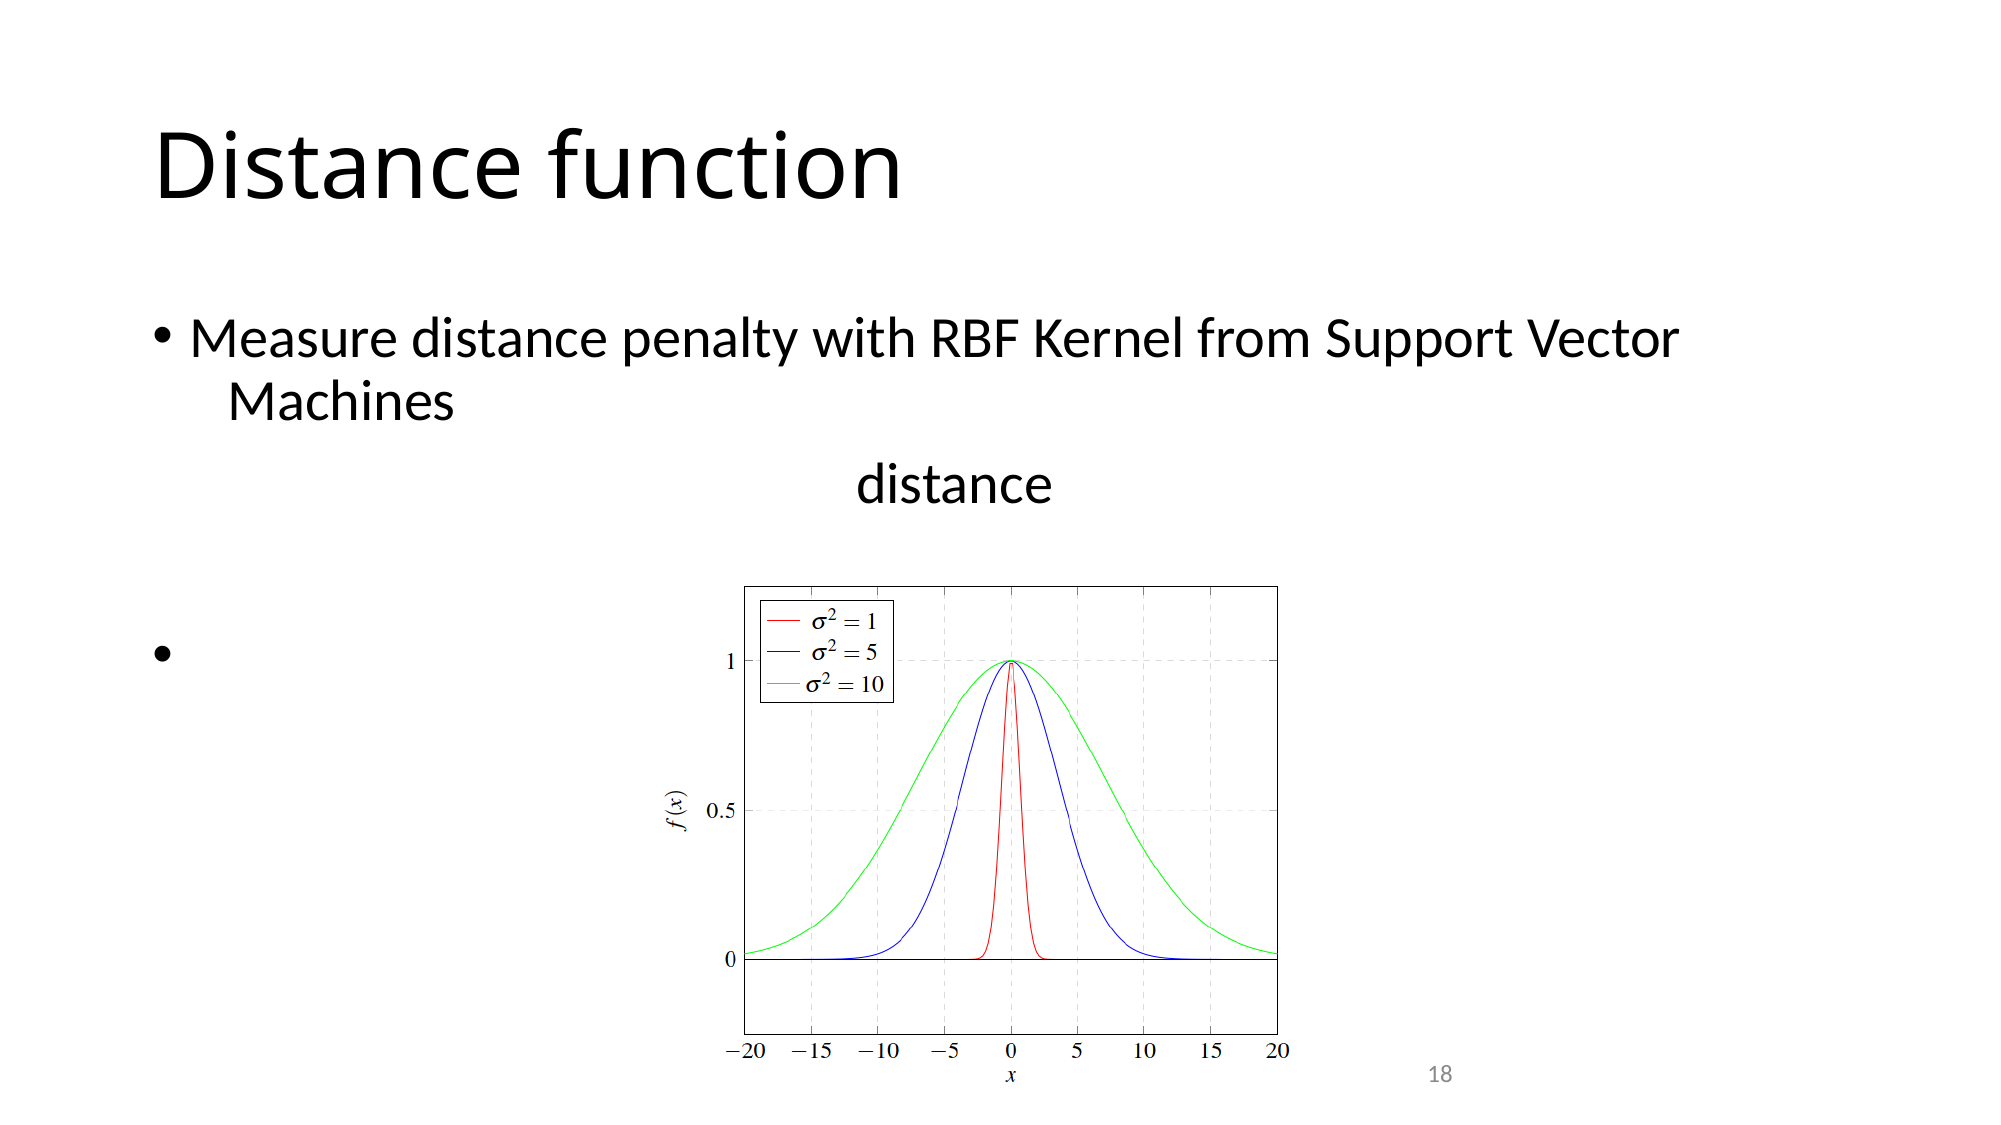

# Distance function
Measure distance penalty with RBF Kernel from Support Vector Machines
distance
18